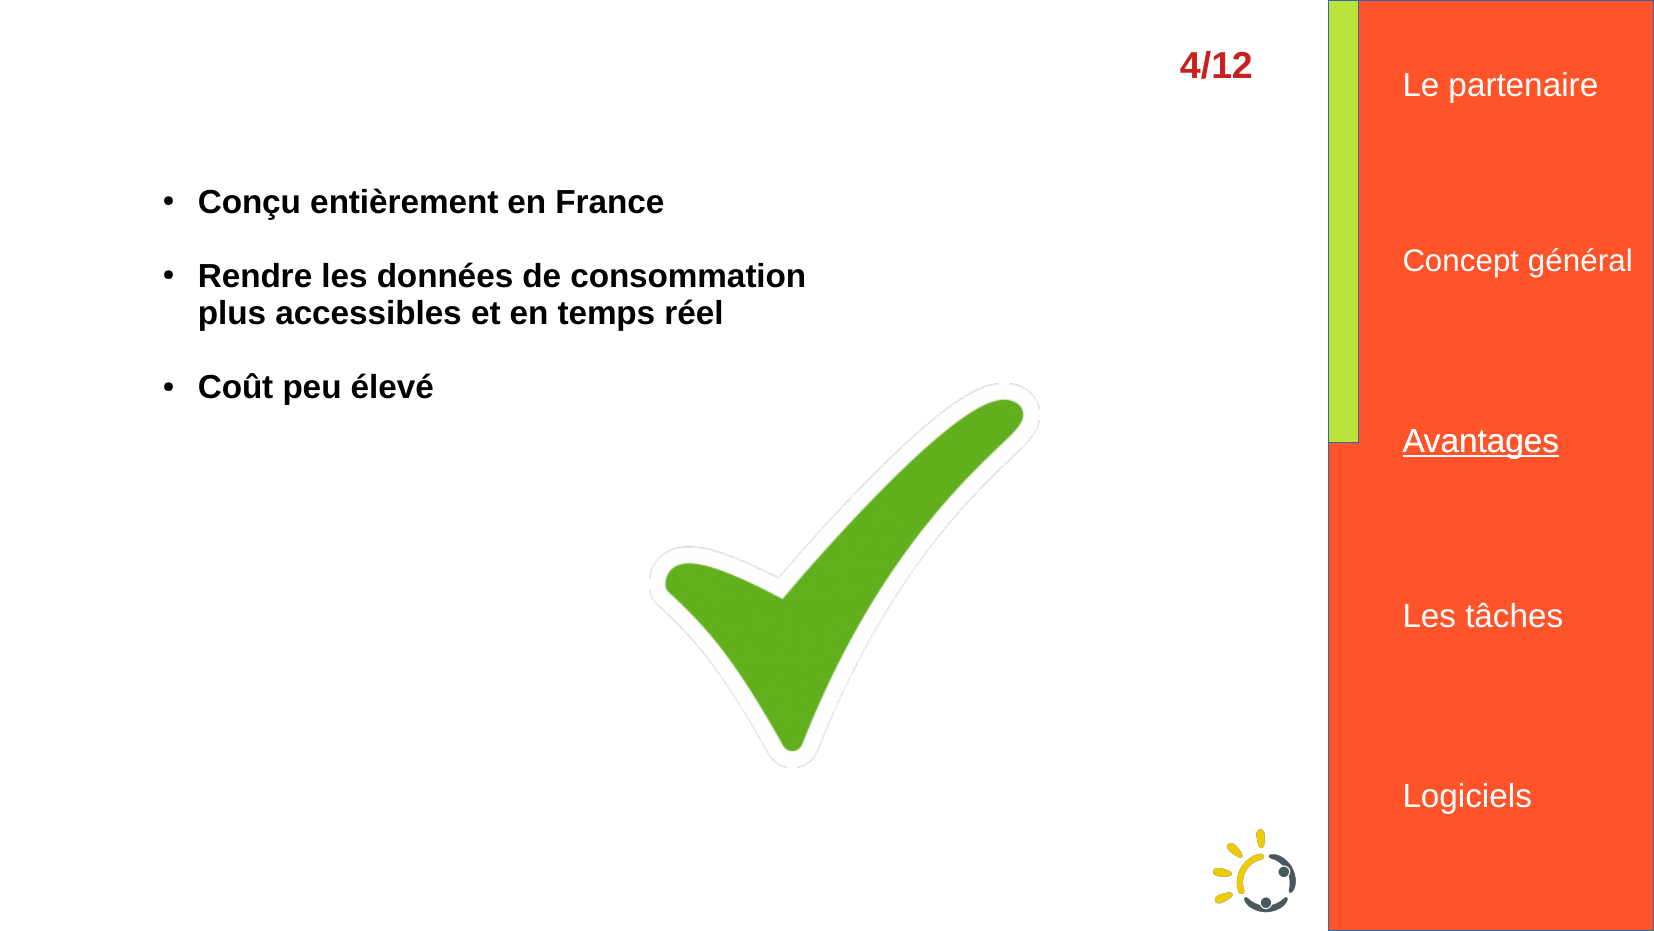

Le partenaire
Conçu entièrement en France
Rendre les données de consommation plus accessibles et en temps réel
Coût peu élevé
Avantages
Avantages
Matériels
Les tâches